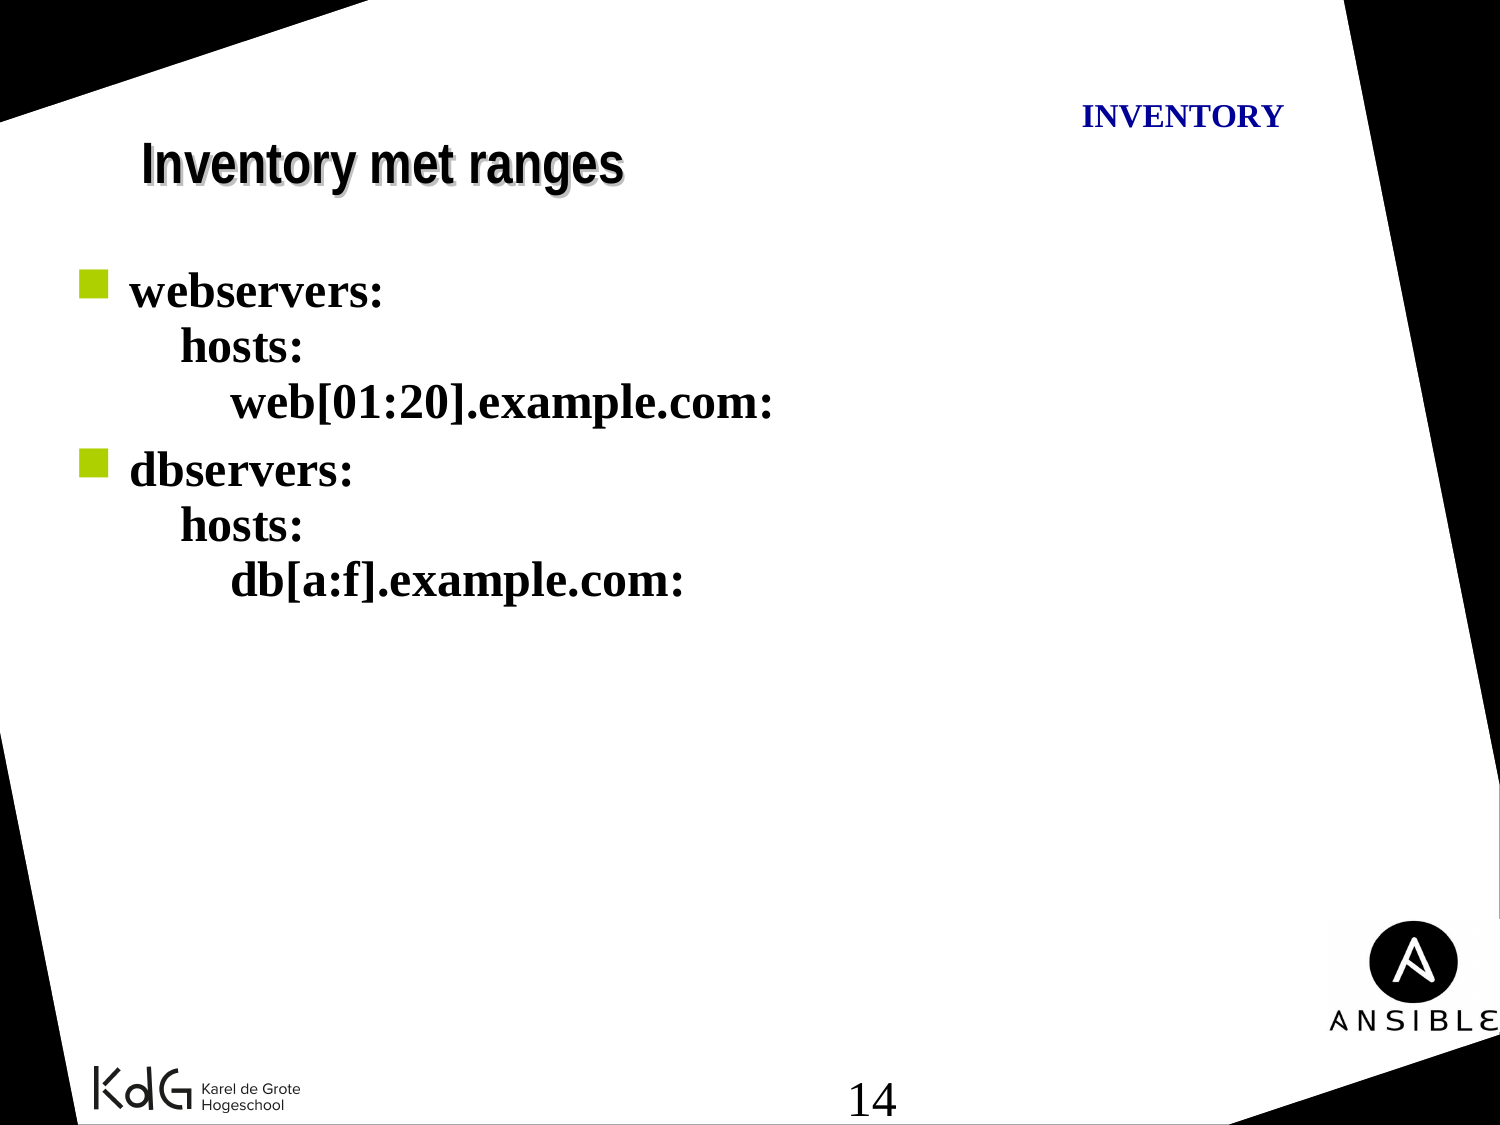

# Inventory met ranges
INVENTORY
webservers:
 hosts:
 web[01:20].example.com:
dbservers:
 hosts:
 db[a:f].example.com: